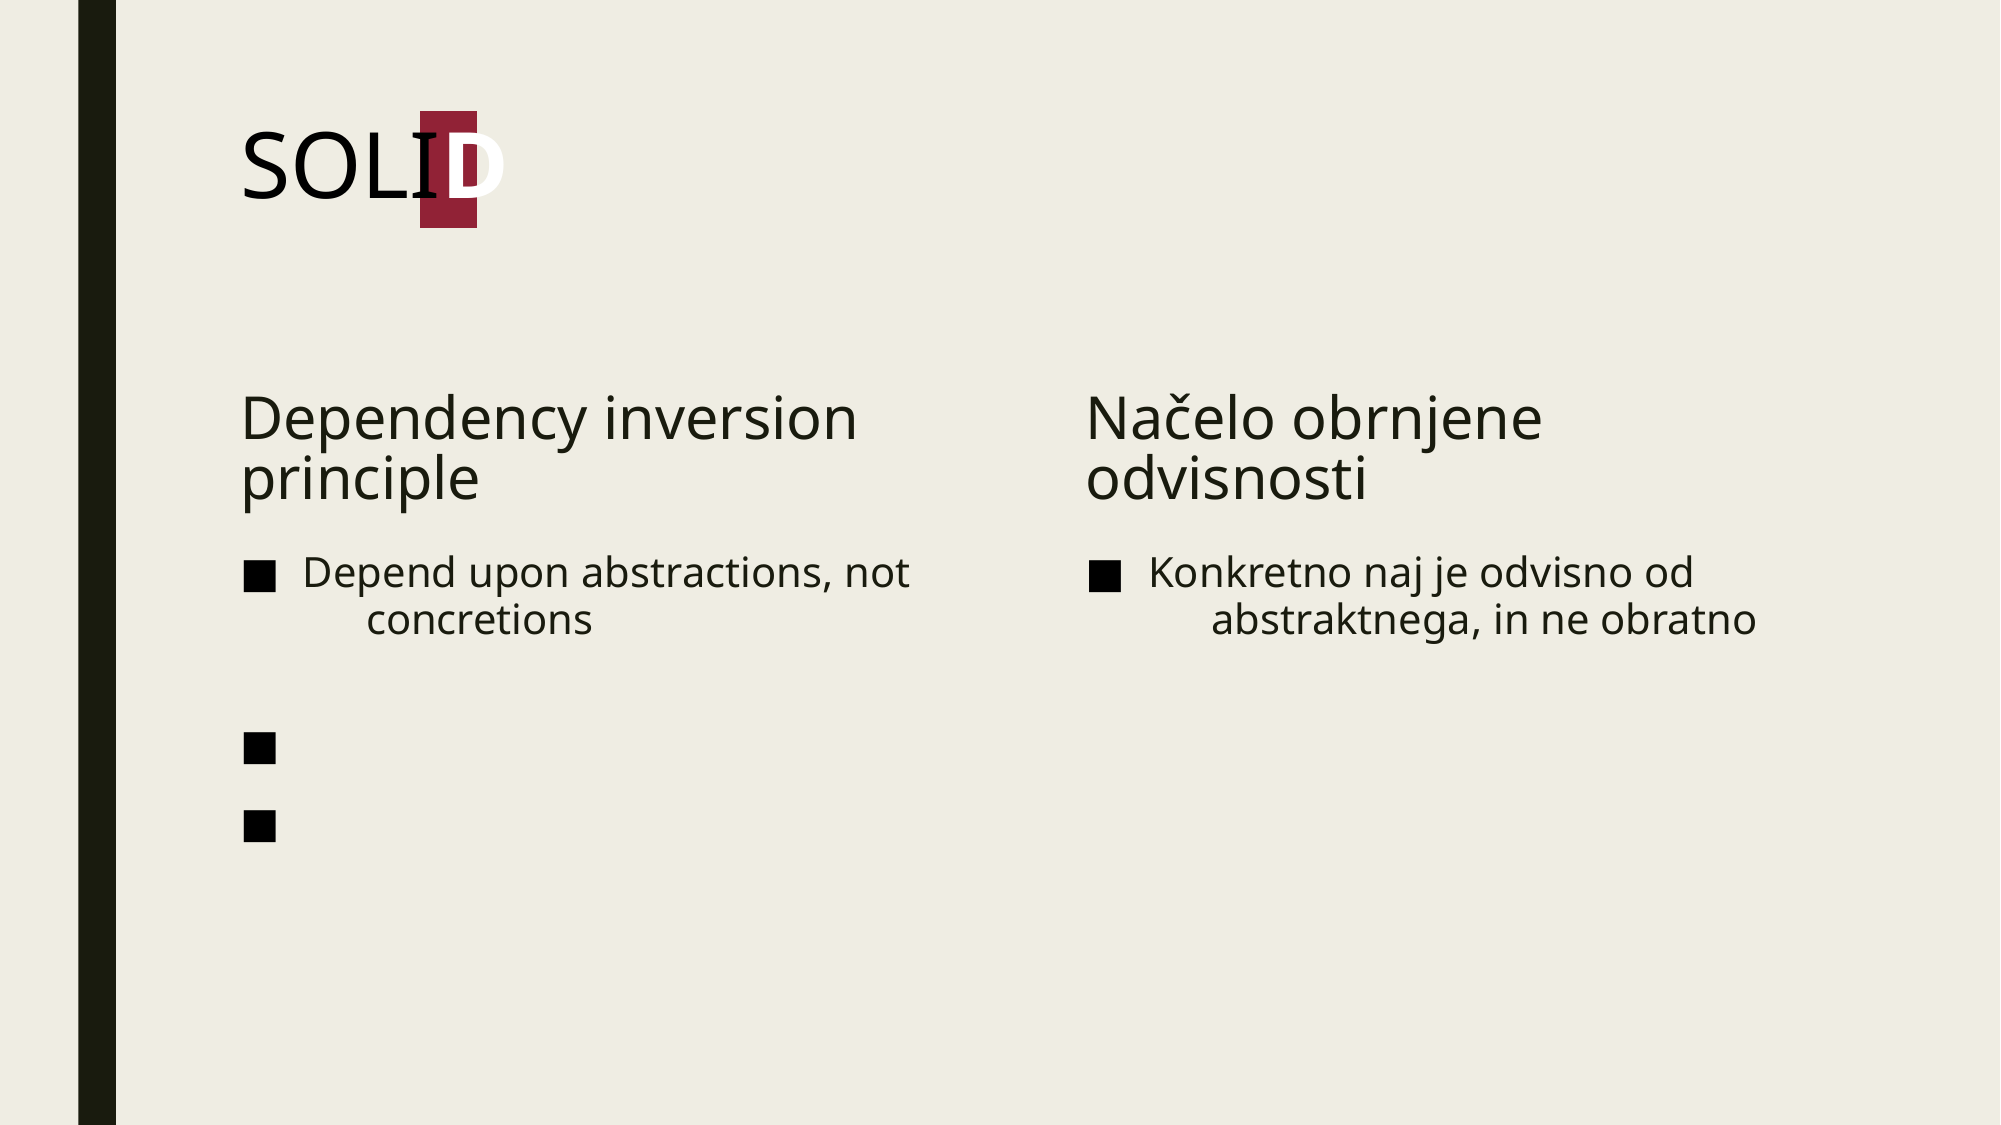

# SOLID
Dependency inversion principle
Načelo obrnjene odvisnosti
Depend upon abstractions, not concretions
Konkretno naj je odvisno od abstraktnega, in ne obratno